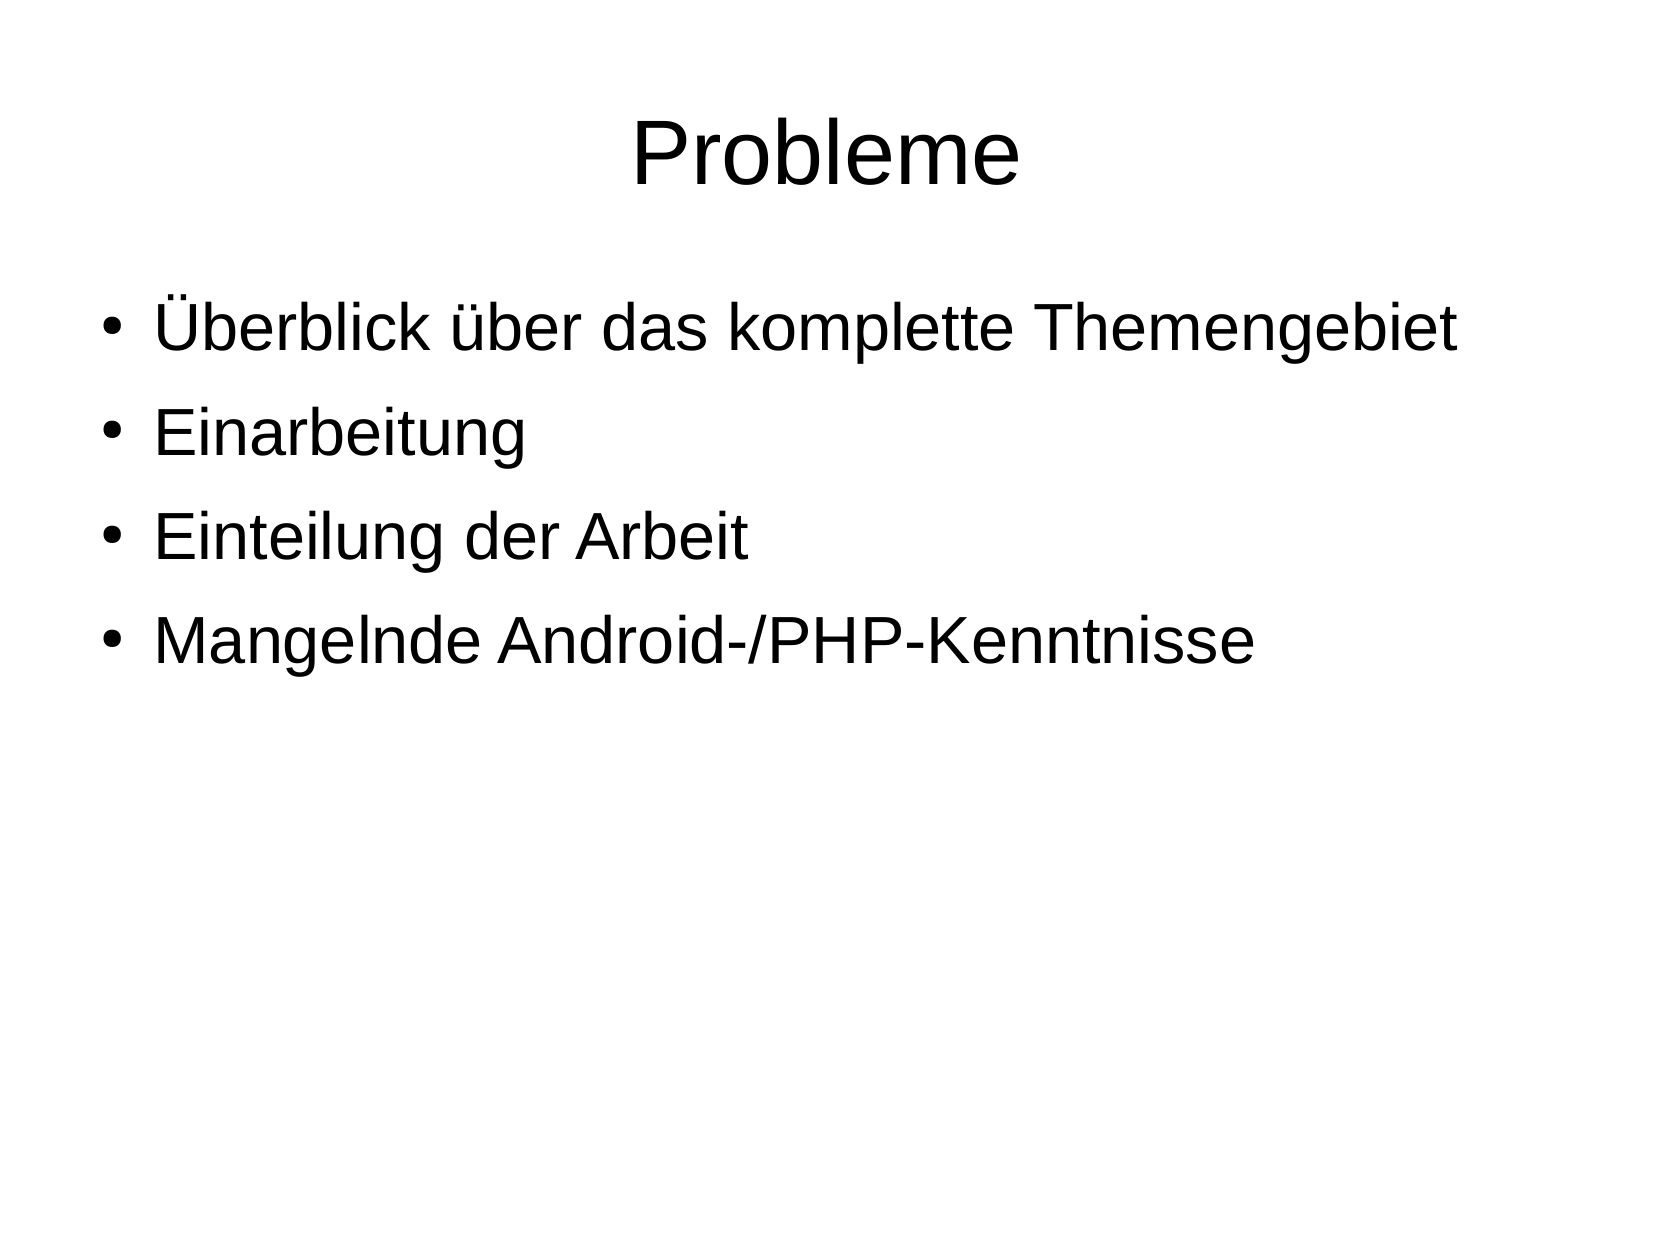

# Probleme
Überblick über das komplette Themengebiet
Einarbeitung
Einteilung der Arbeit
Mangelnde Android-/PHP-Kenntnisse